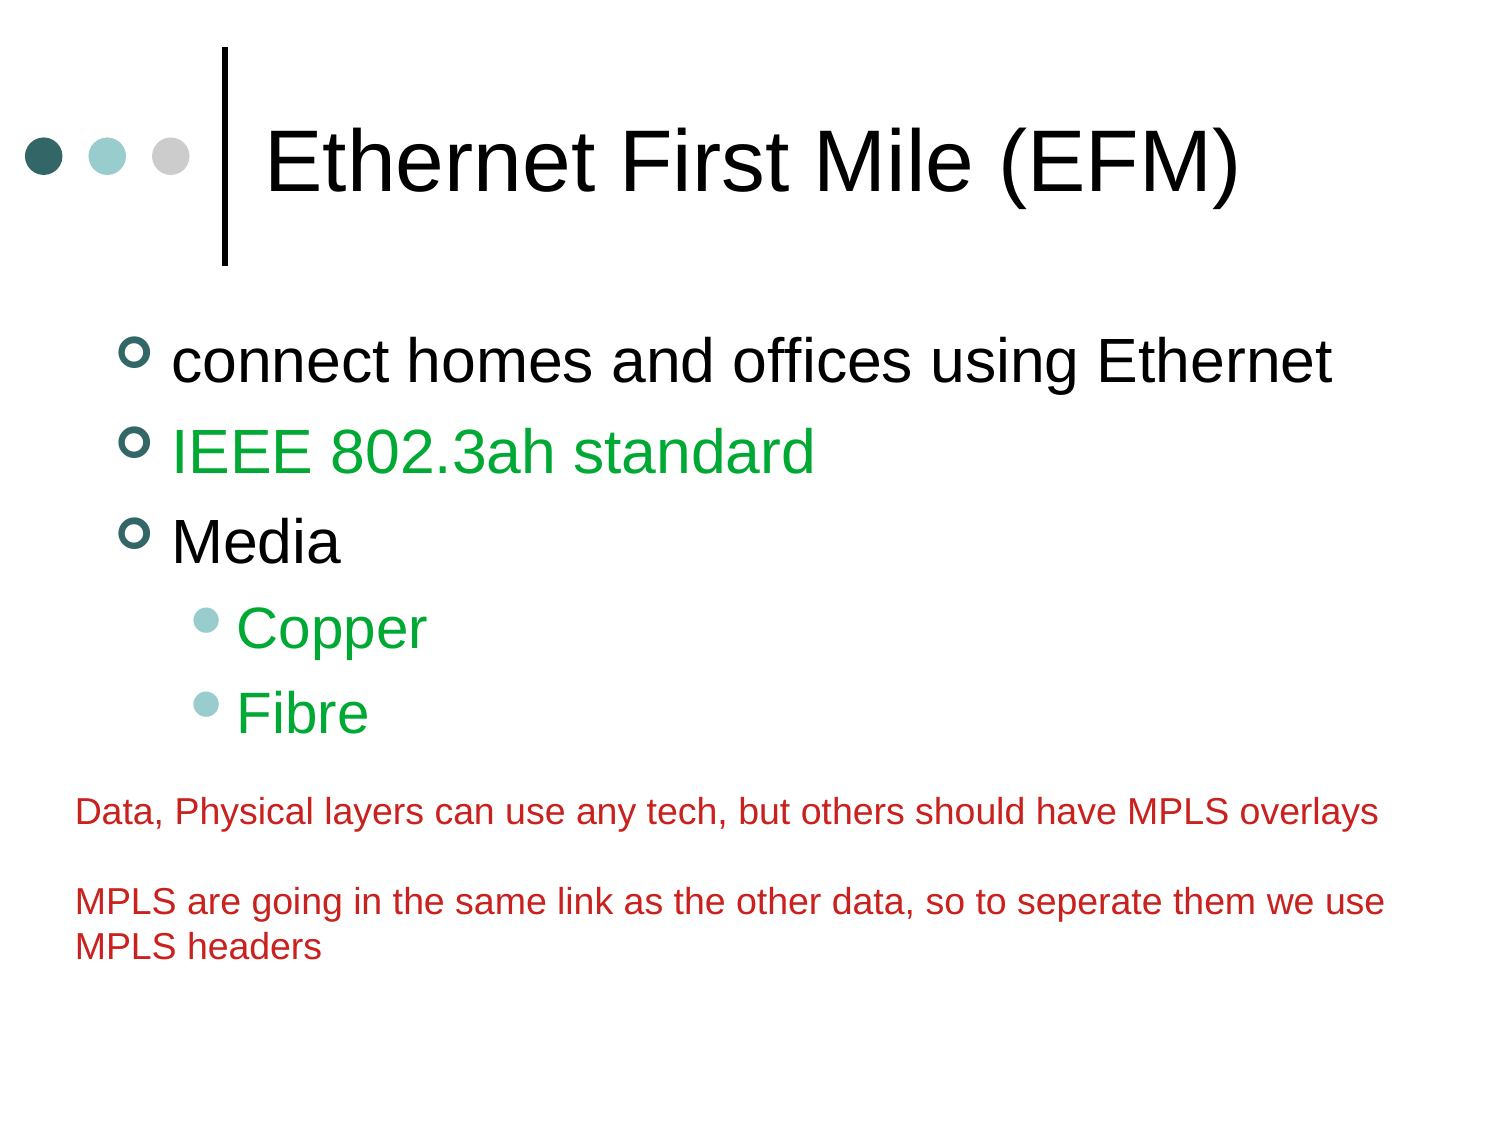

# Ethernet First Mile (EFM)
connect homes and offices using Ethernet
IEEE 802.3ah standard
Media
Copper
Fibre
Data, Physical layers can use any tech, but others should have MPLS overlays
MPLS are going in the same link as the other data, so to seperate them we use MPLS headers